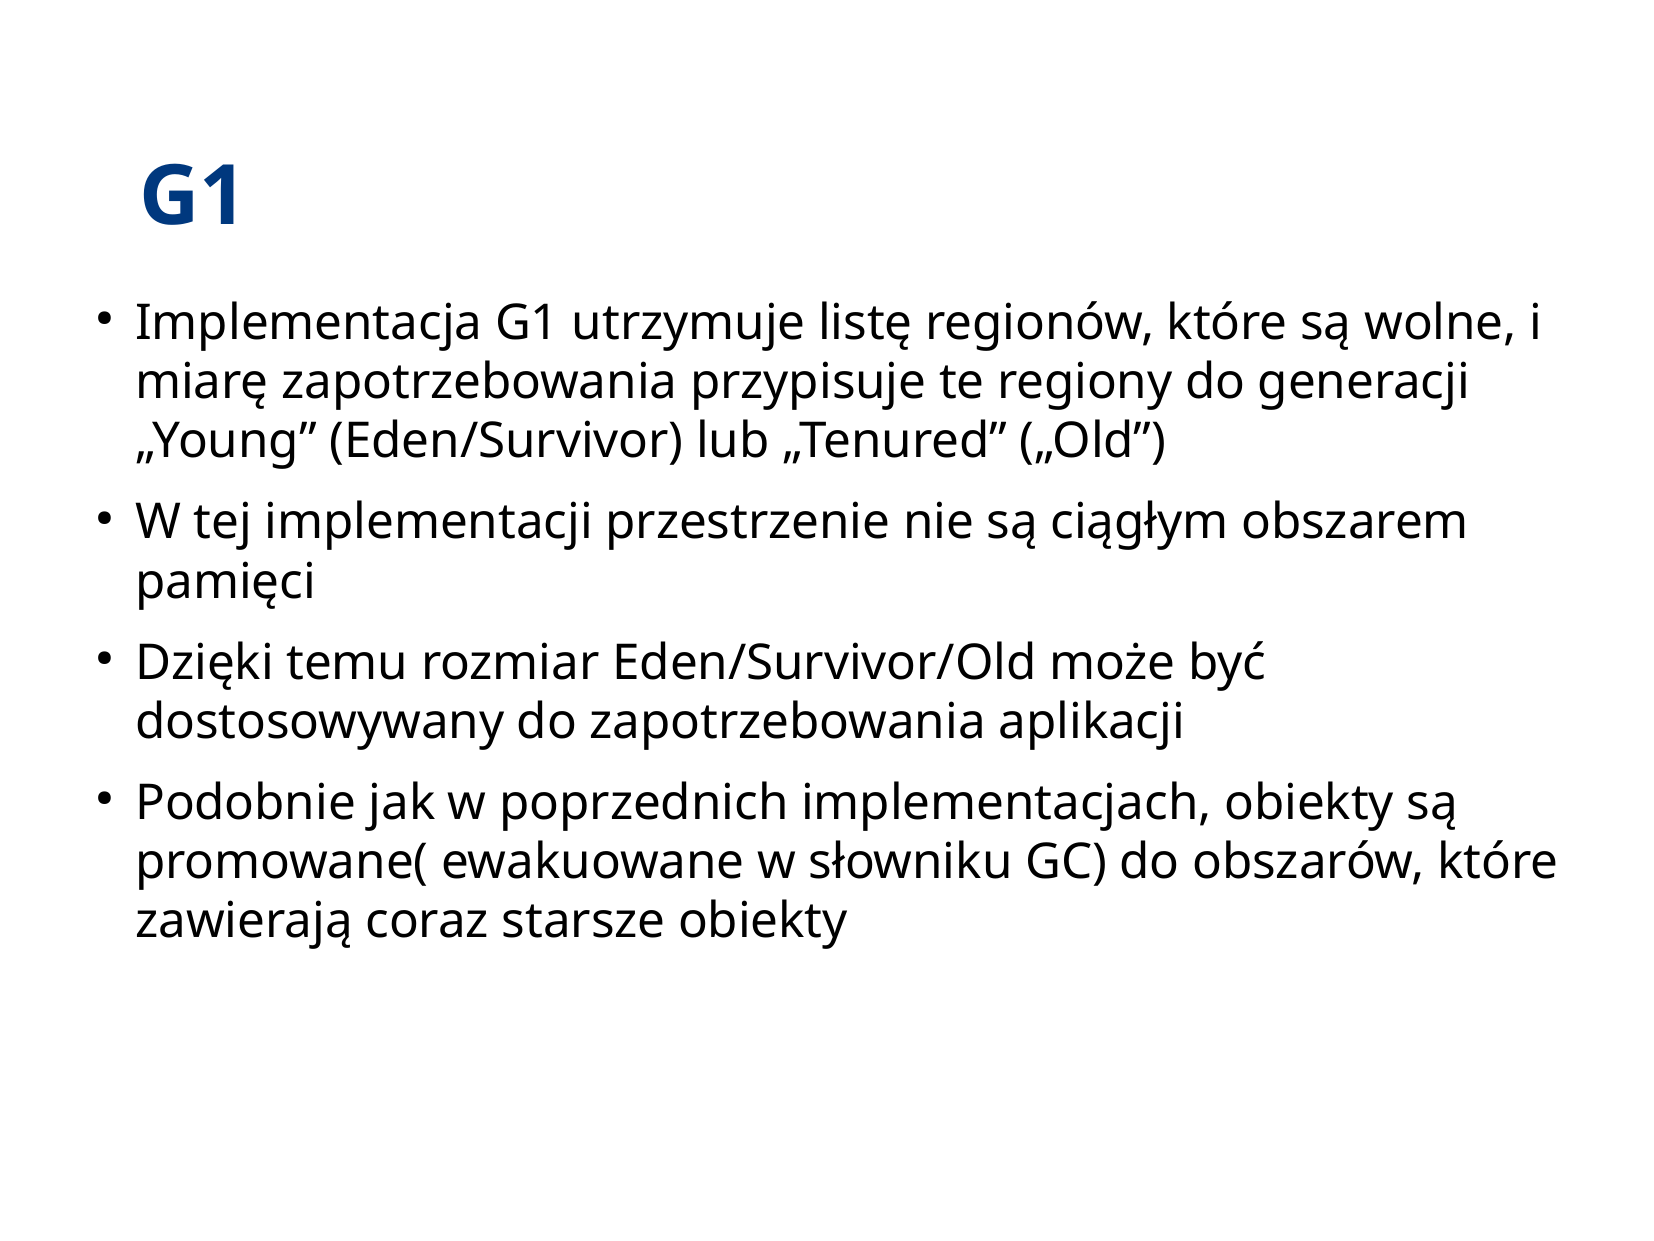

# G1
Implementacja G1 utrzymuje listę regionów, które są wolne, i miarę zapotrzebowania przypisuje te regiony do generacji „Young” (Eden/Survivor) lub „Tenured” („Old”)
W tej implementacji przestrzenie nie są ciągłym obszarem pamięci
Dzięki temu rozmiar Eden/Survivor/Old może być dostosowywany do zapotrzebowania aplikacji
Podobnie jak w poprzednich implementacjach, obiekty są promowane( ewakuowane w słowniku GC) do obszarów, które zawierają coraz starsze obiekty